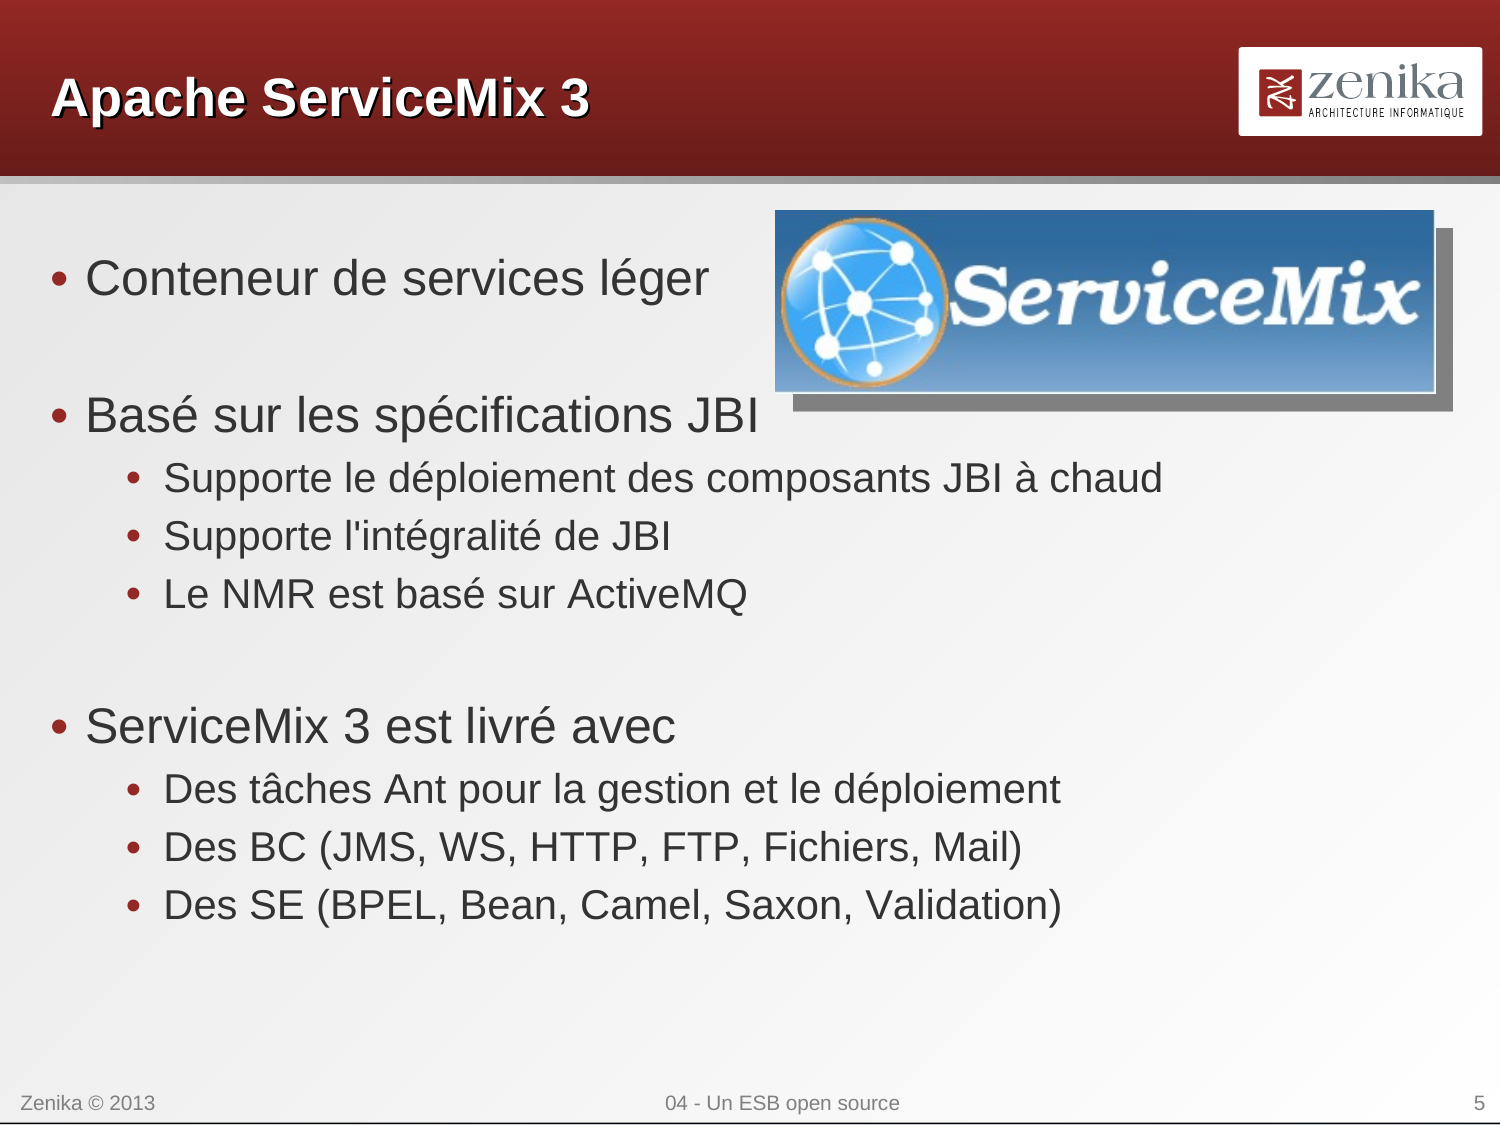

# Apache ServiceMix 3
Conteneur de services léger
Basé sur les spécifications JBI
Supporte le déploiement des composants JBI à chaud
Supporte l'intégralité de JBI
Le NMR est basé sur ActiveMQ
ServiceMix 3 est livré avec
Des tâches Ant pour la gestion et le déploiement
Des BC (JMS, WS, HTTP, FTP, Fichiers, Mail)
Des SE (BPEL, Bean, Camel, Saxon, Validation)